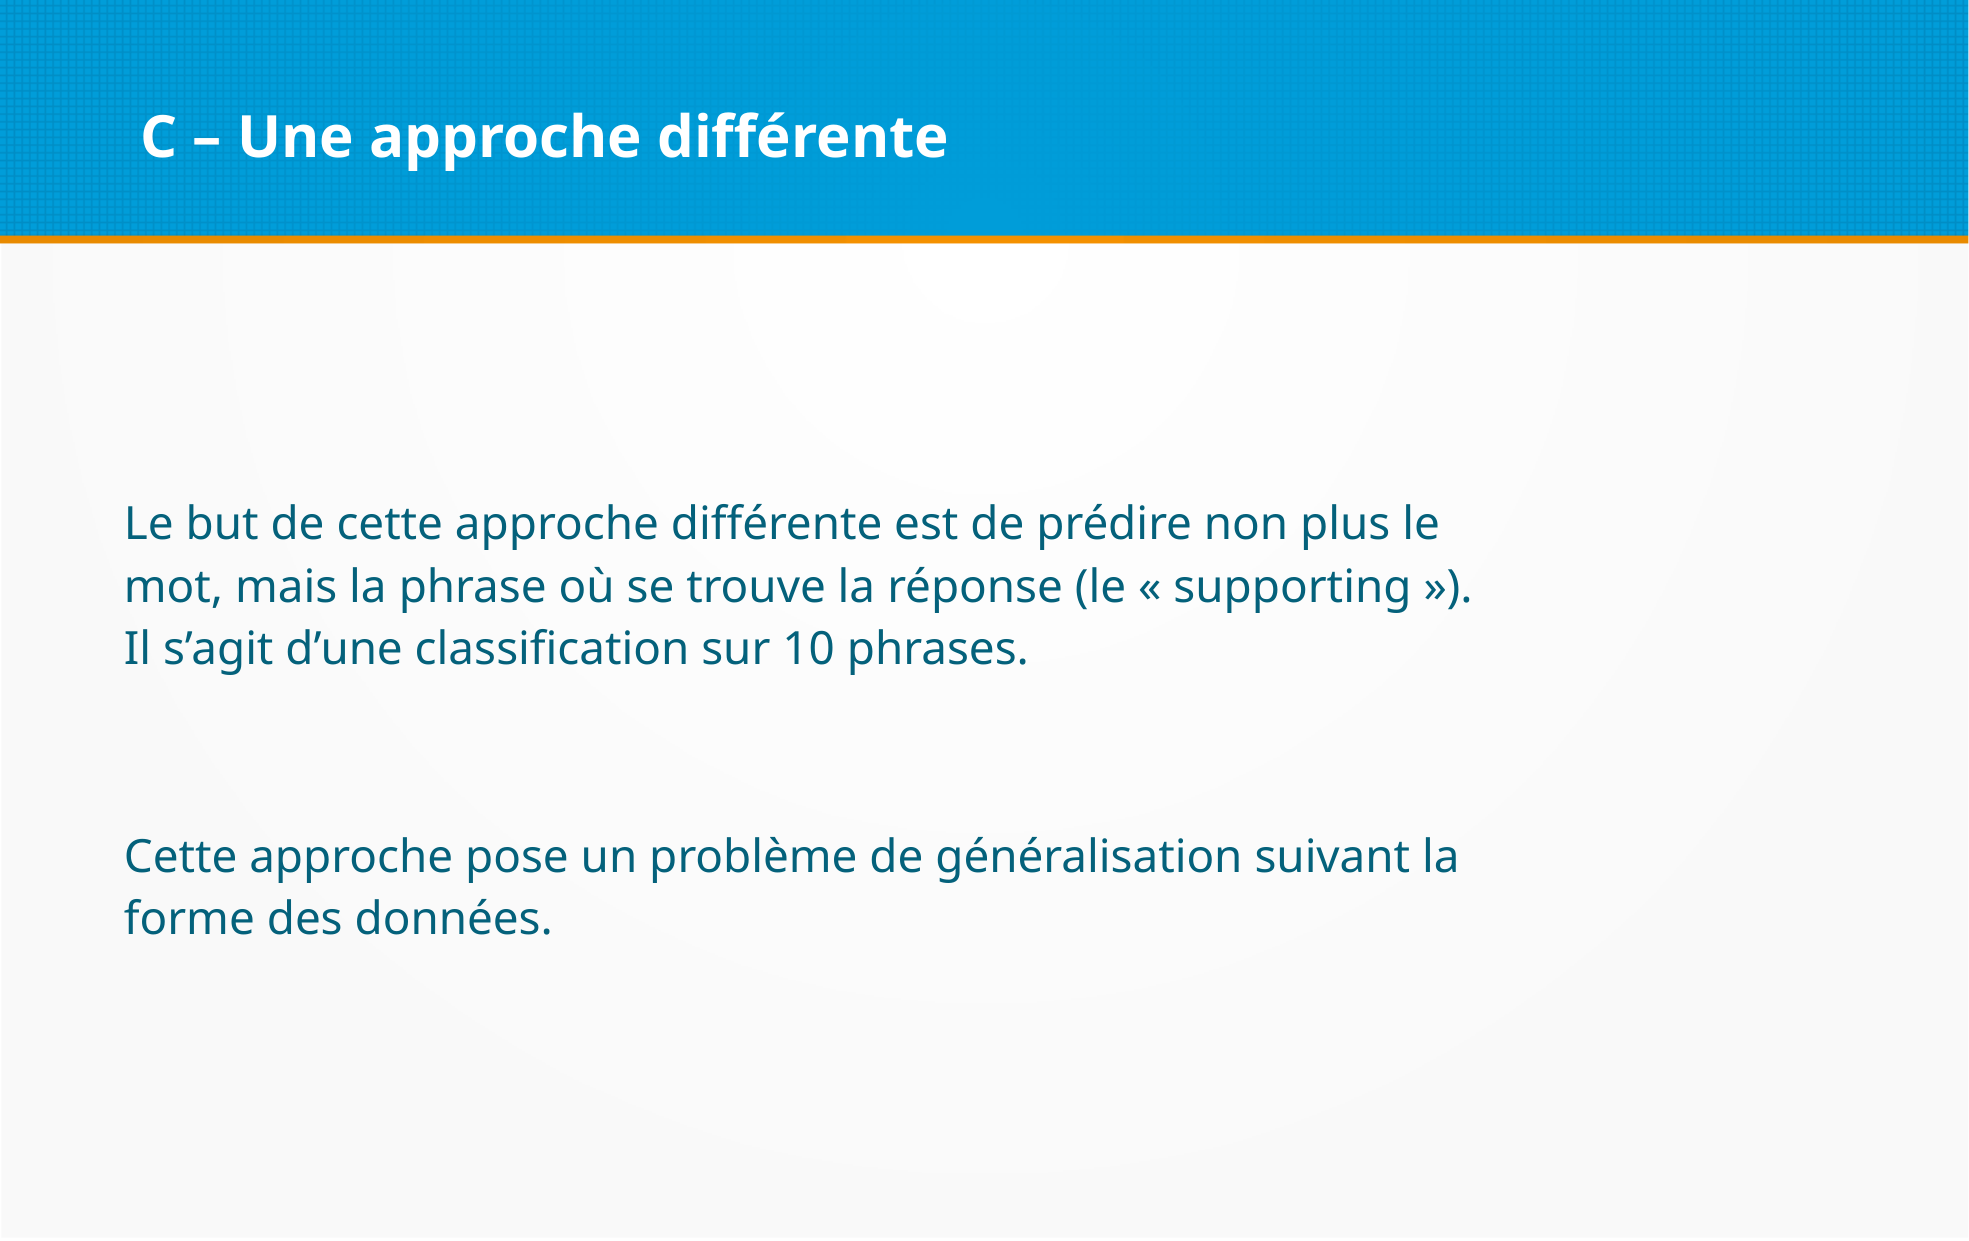

C – Une approche différente
Le but de cette approche différente est de prédire non plus le mot, mais la phrase où se trouve la réponse (le « supporting »).
Il s’agit d’une classification sur 10 phrases.
Cette approche pose un problème de généralisation suivant la forme des données.